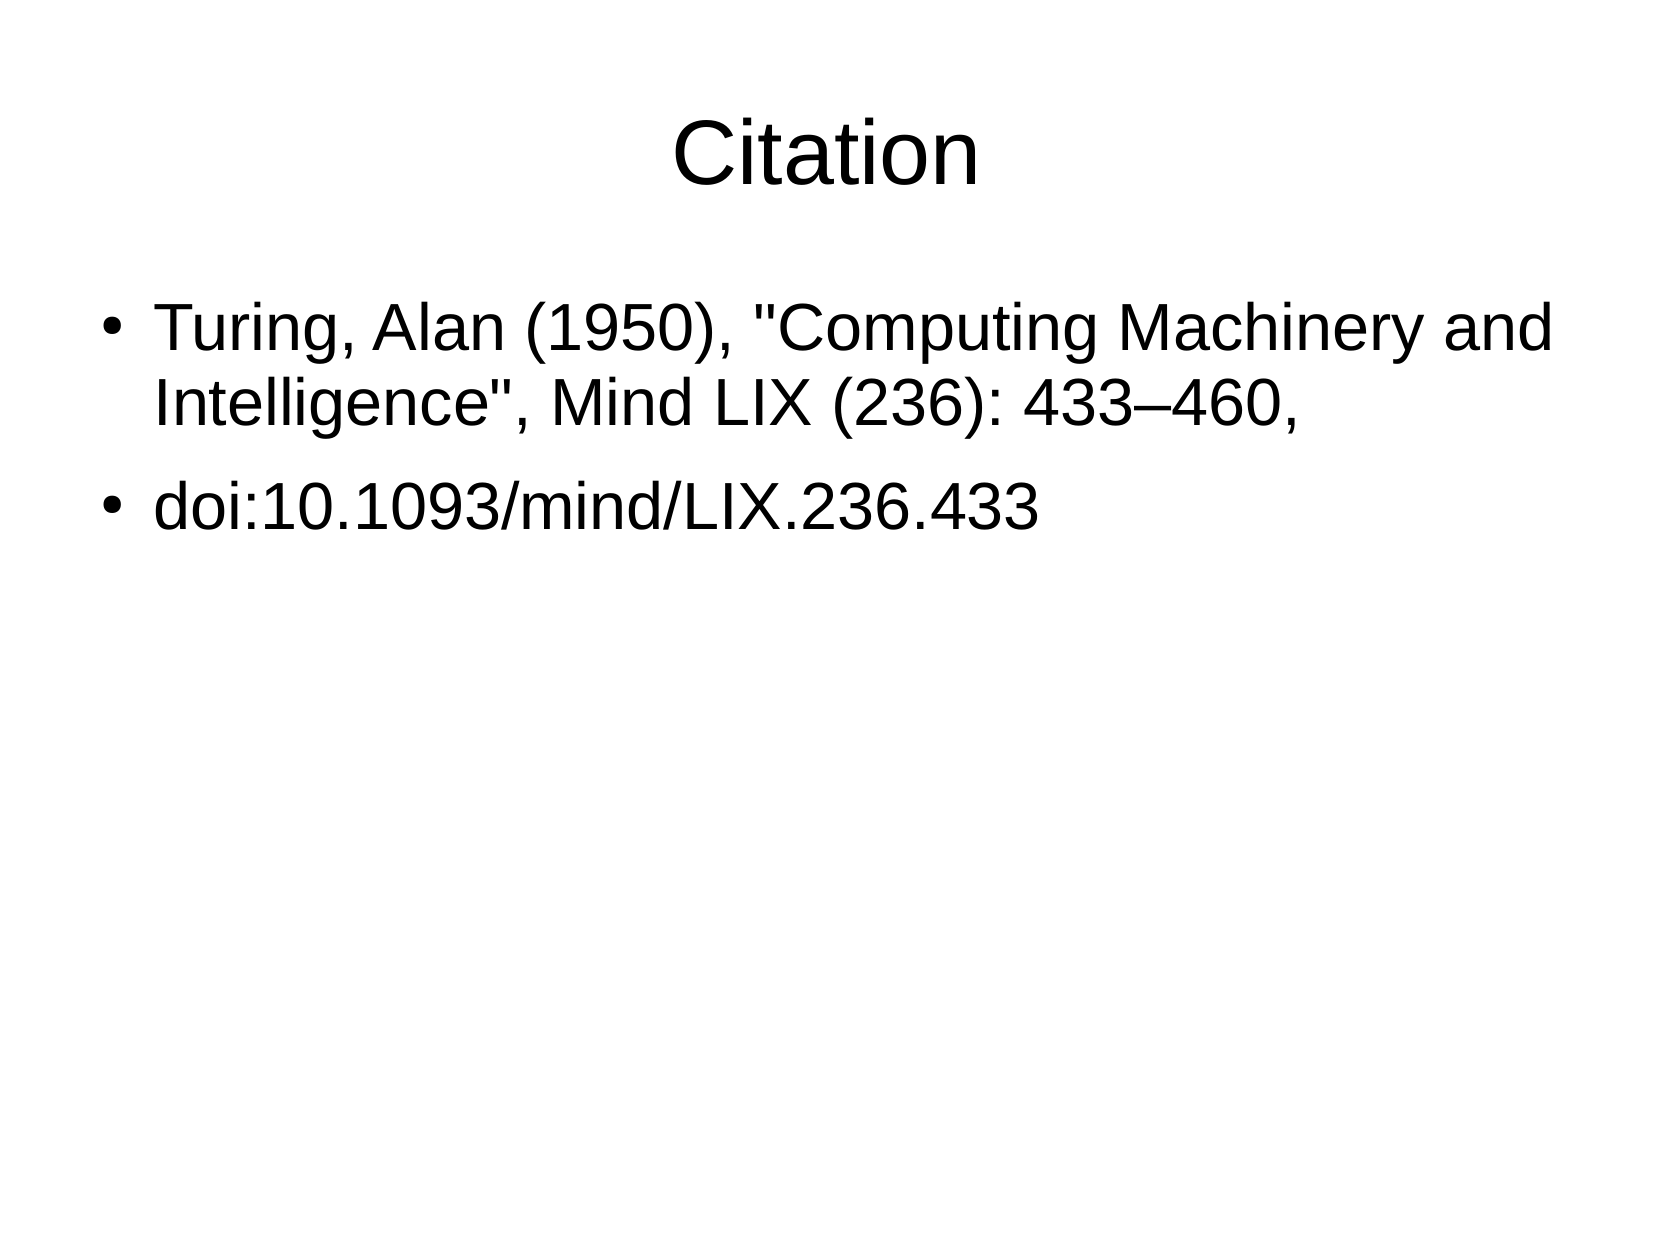

# Citation
Turing, Alan (1950), "Computing Machinery and Intelligence", Mind LIX (236): 433–460,
doi:10.1093/mind/LIX.236.433